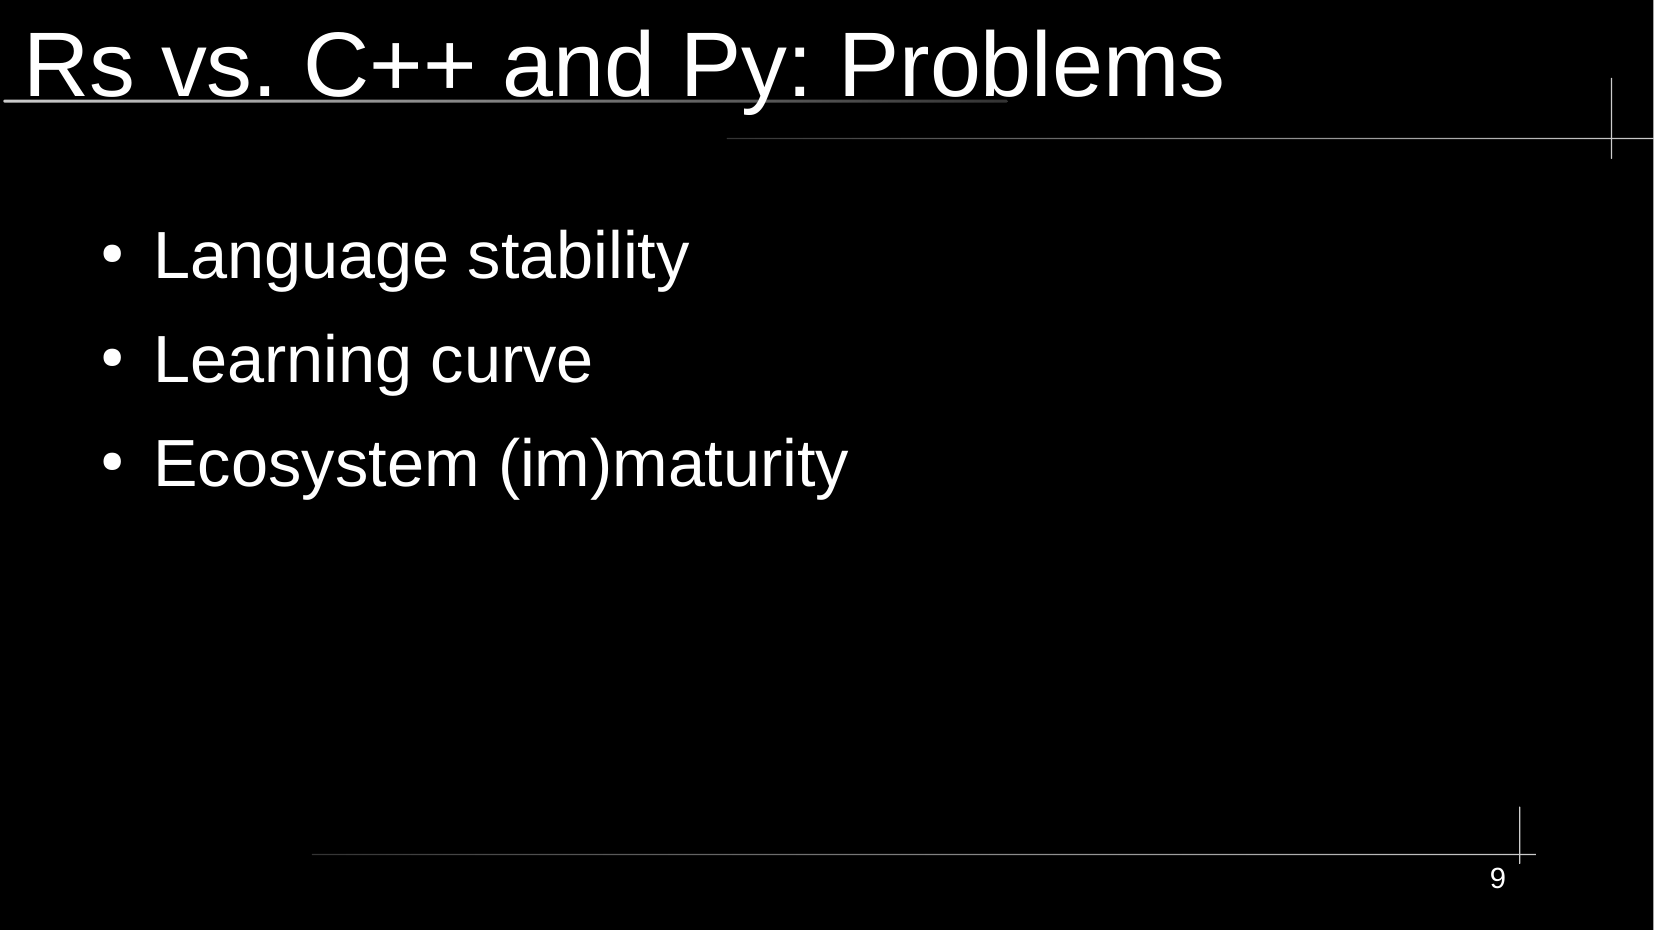

# Rs vs. C++ and Py: Problems
Language stability
Learning curve
Ecosystem (im)maturity
9